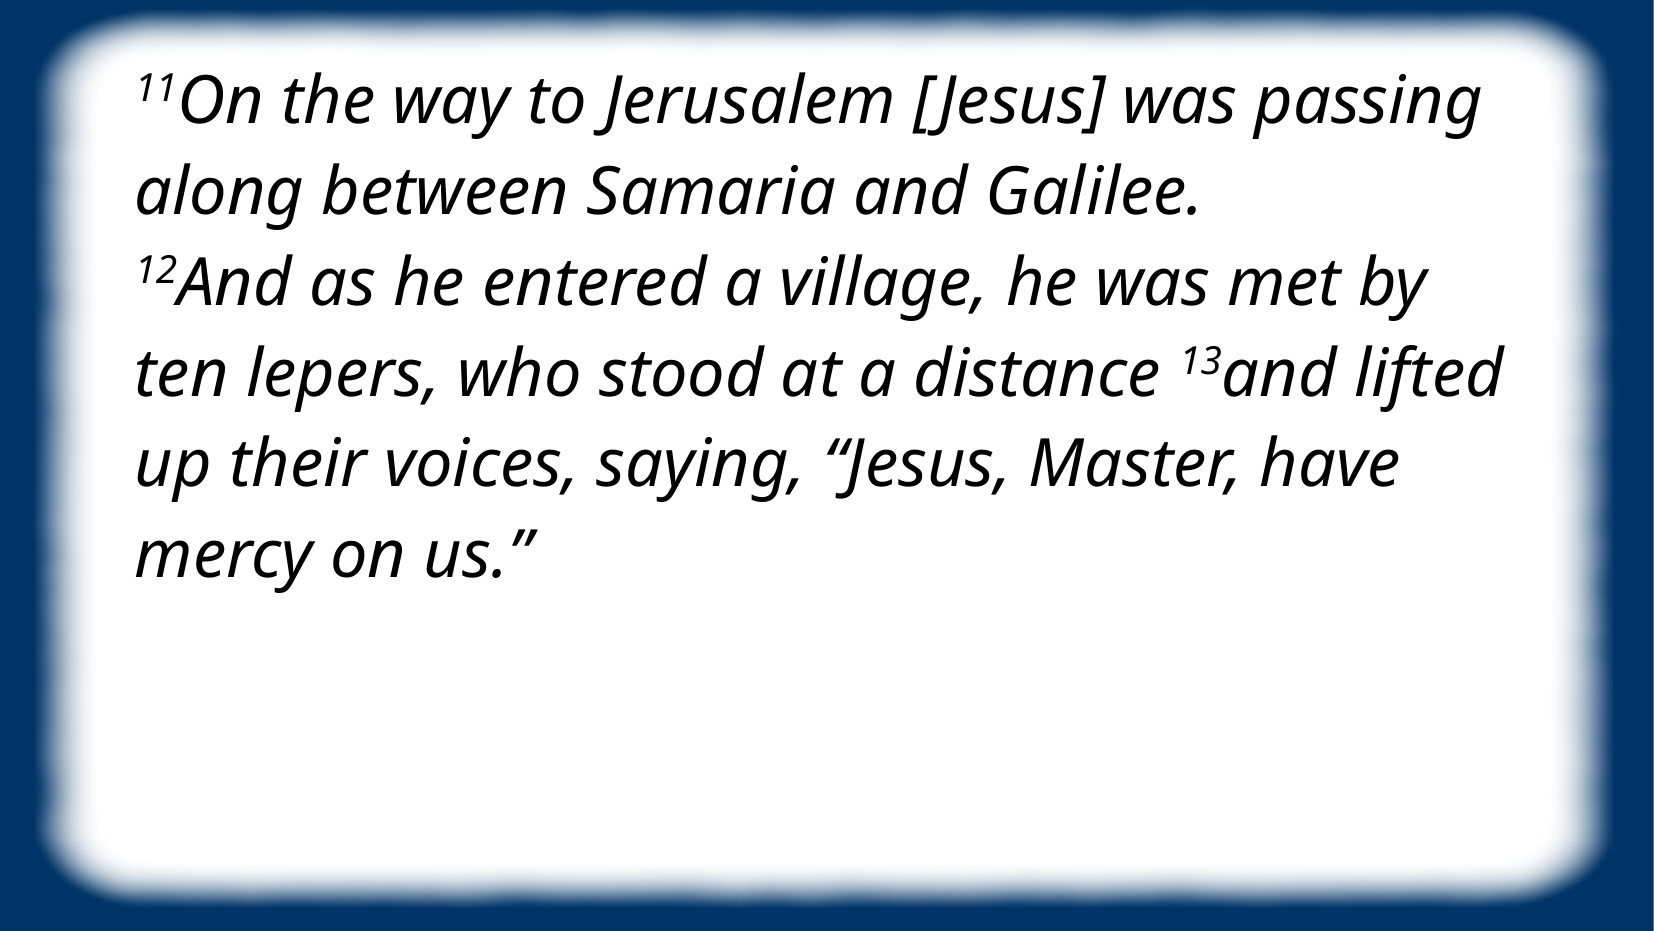

11On the way to Jerusalem [Jesus] was passing along between Samaria and Galilee.
12And as he entered a village, he was met by ten lepers, who stood at a distance 13and lifted up their voices, saying, “Jesus, Master, have mercy on us.”